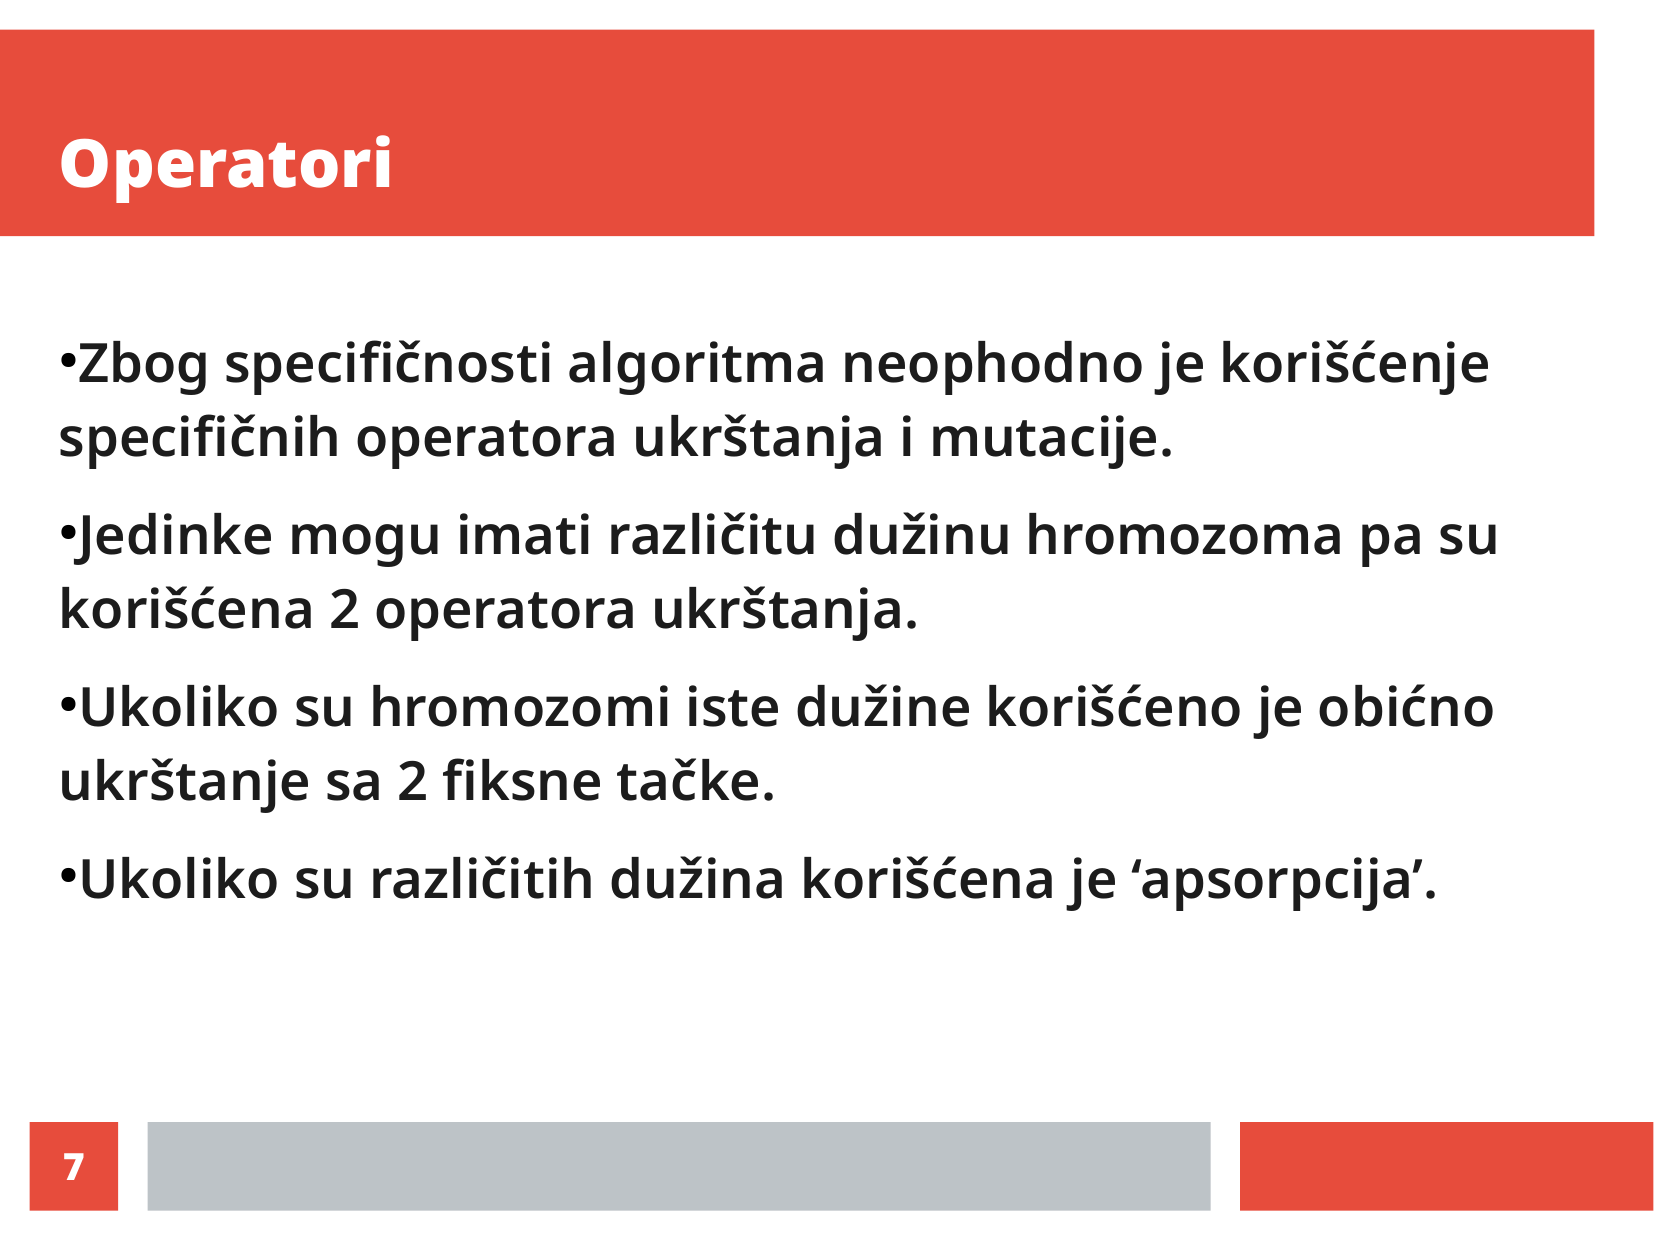

# Operatori
Zbog specifičnosti algoritma neophodno je korišćenje specifičnih operatora ukrštanja i mutacije.
Jedinke mogu imati različitu dužinu hromozoma pa su korišćena 2 operatora ukrštanja.
Ukoliko su hromozomi iste dužine korišćeno je obićno ukrštanje sa 2 fiksne tačke.
Ukoliko su različitih dužina korišćena je ‘apsorpcija’.
7